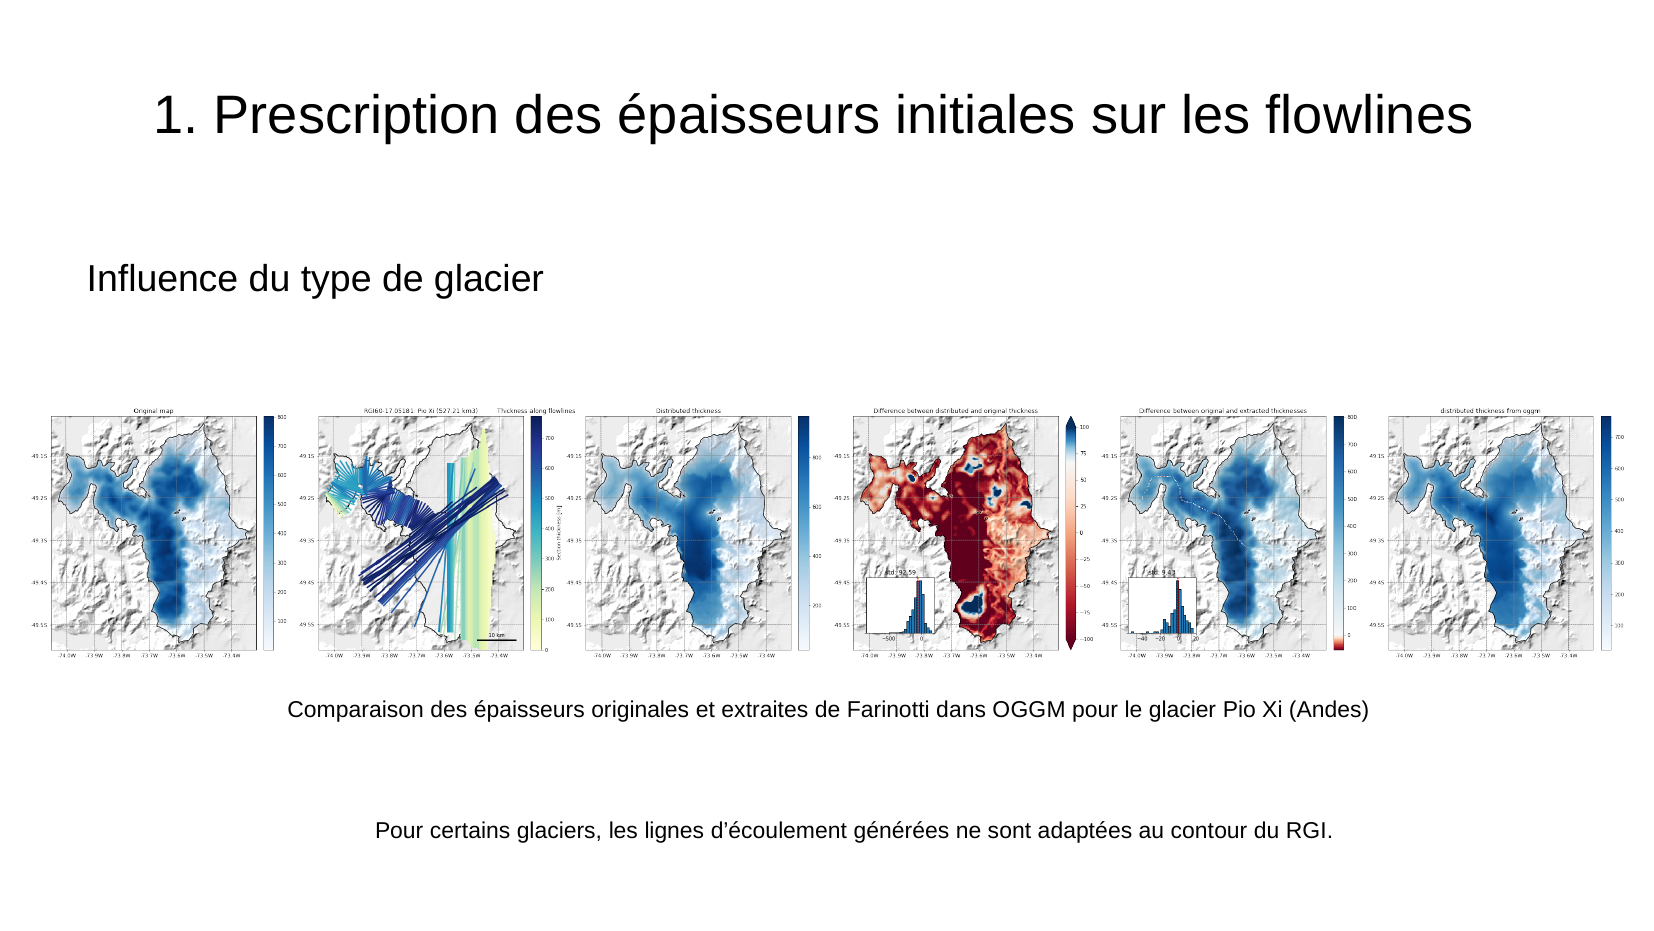

# 1. Prescription des épaisseurs initiales sur les flowlines
Influence du type de glacier
Comparaison des épaisseurs originales et extraites de Farinotti dans OGGM pour le glacier Pio Xi (Andes)
Pour certains glaciers, les lignes d’écoulement générées ne sont adaptées au contour du RGI.